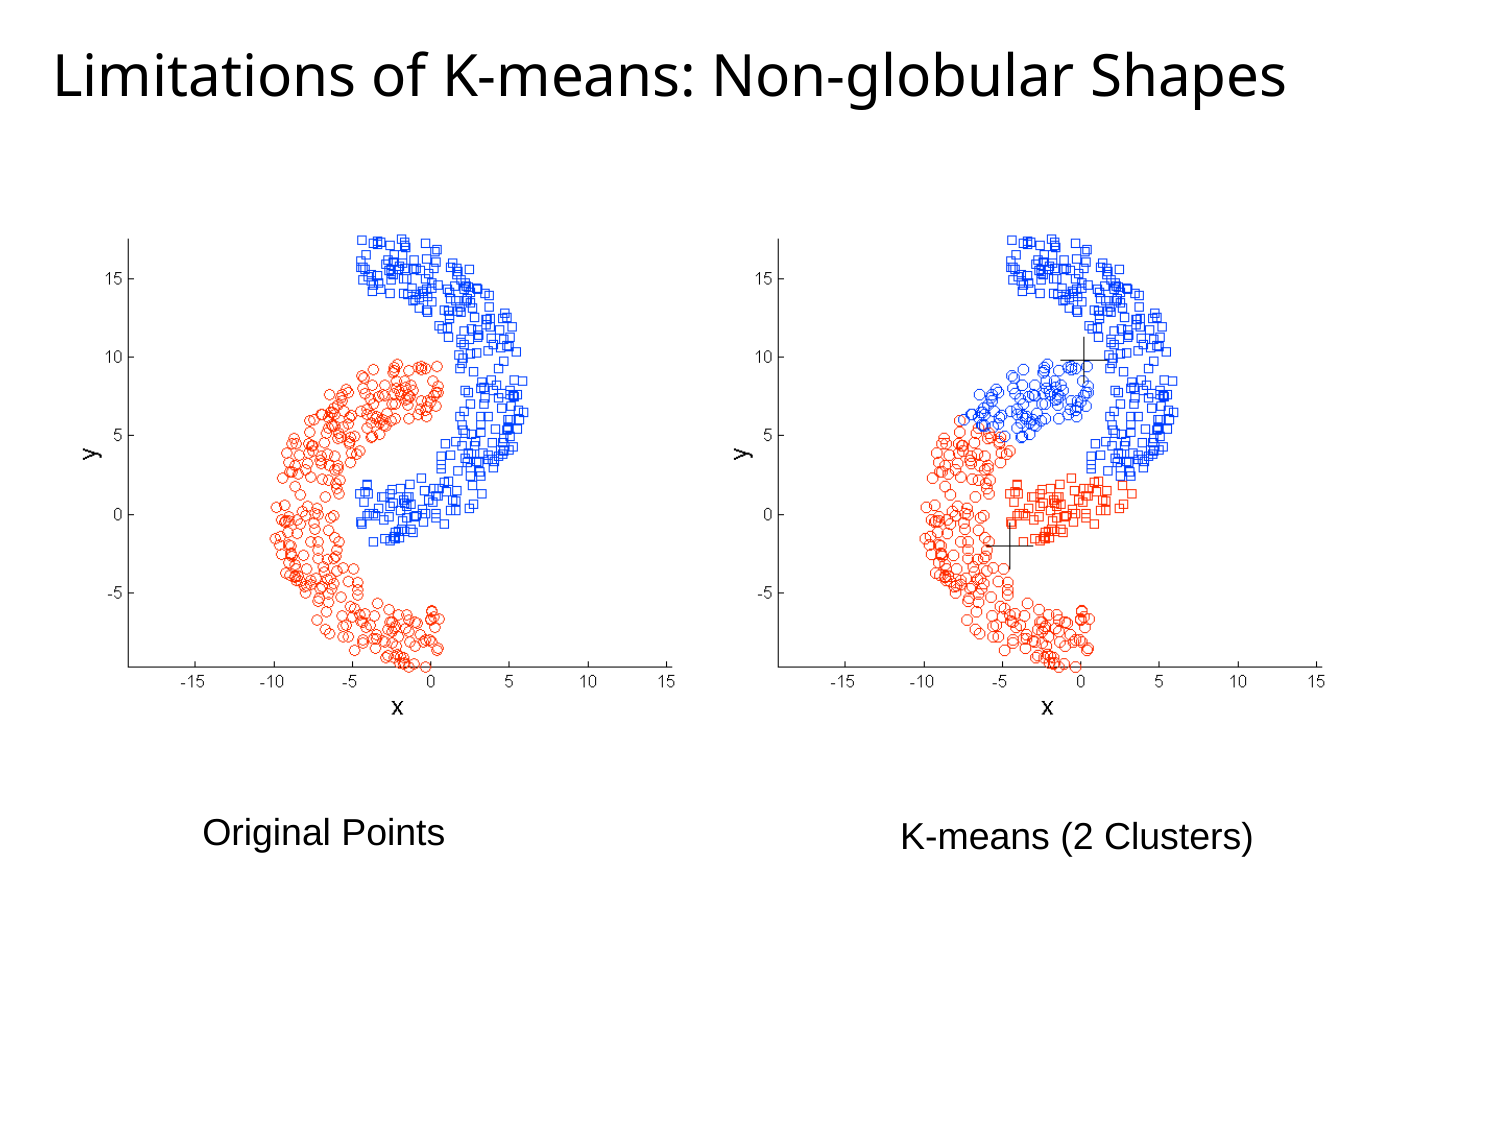

Limitations of K-means: Non-globular Shapes
Original Points
K-means (2 Clusters)